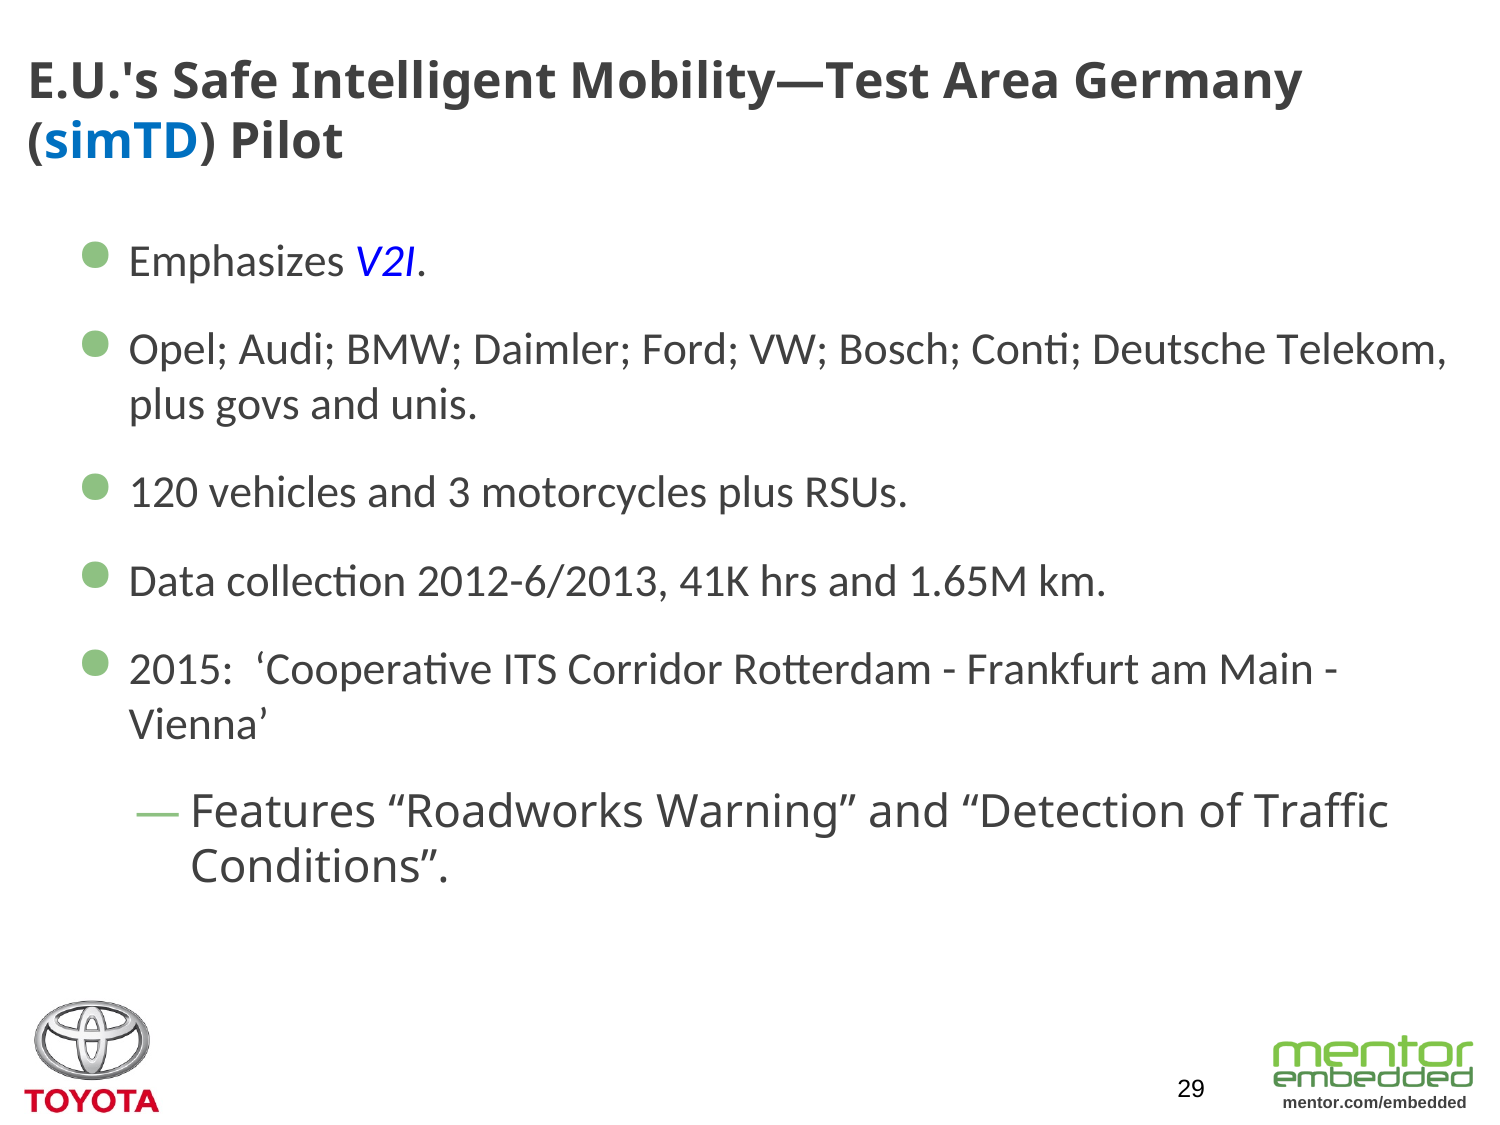

E.U.'s Safe Intelligent Mobility—Test Area Germany
(simTD) Pilot
Emphasizes V2I.
Opel; Audi; BMW; Daimler; Ford; VW; Bosch; Conti; Deutsche Telekom, plus govs and unis.
120 vehicles and 3 motorcycles plus RSUs.
Data collection 2012-6/2013, 41K hrs and 1.65M km.
2015: ‘Cooperative ITS Corridor Rotterdam - Frankfurt am Main - Vienna’
Features “Roadworks Warning” and “Detection of Traffic Conditions”.